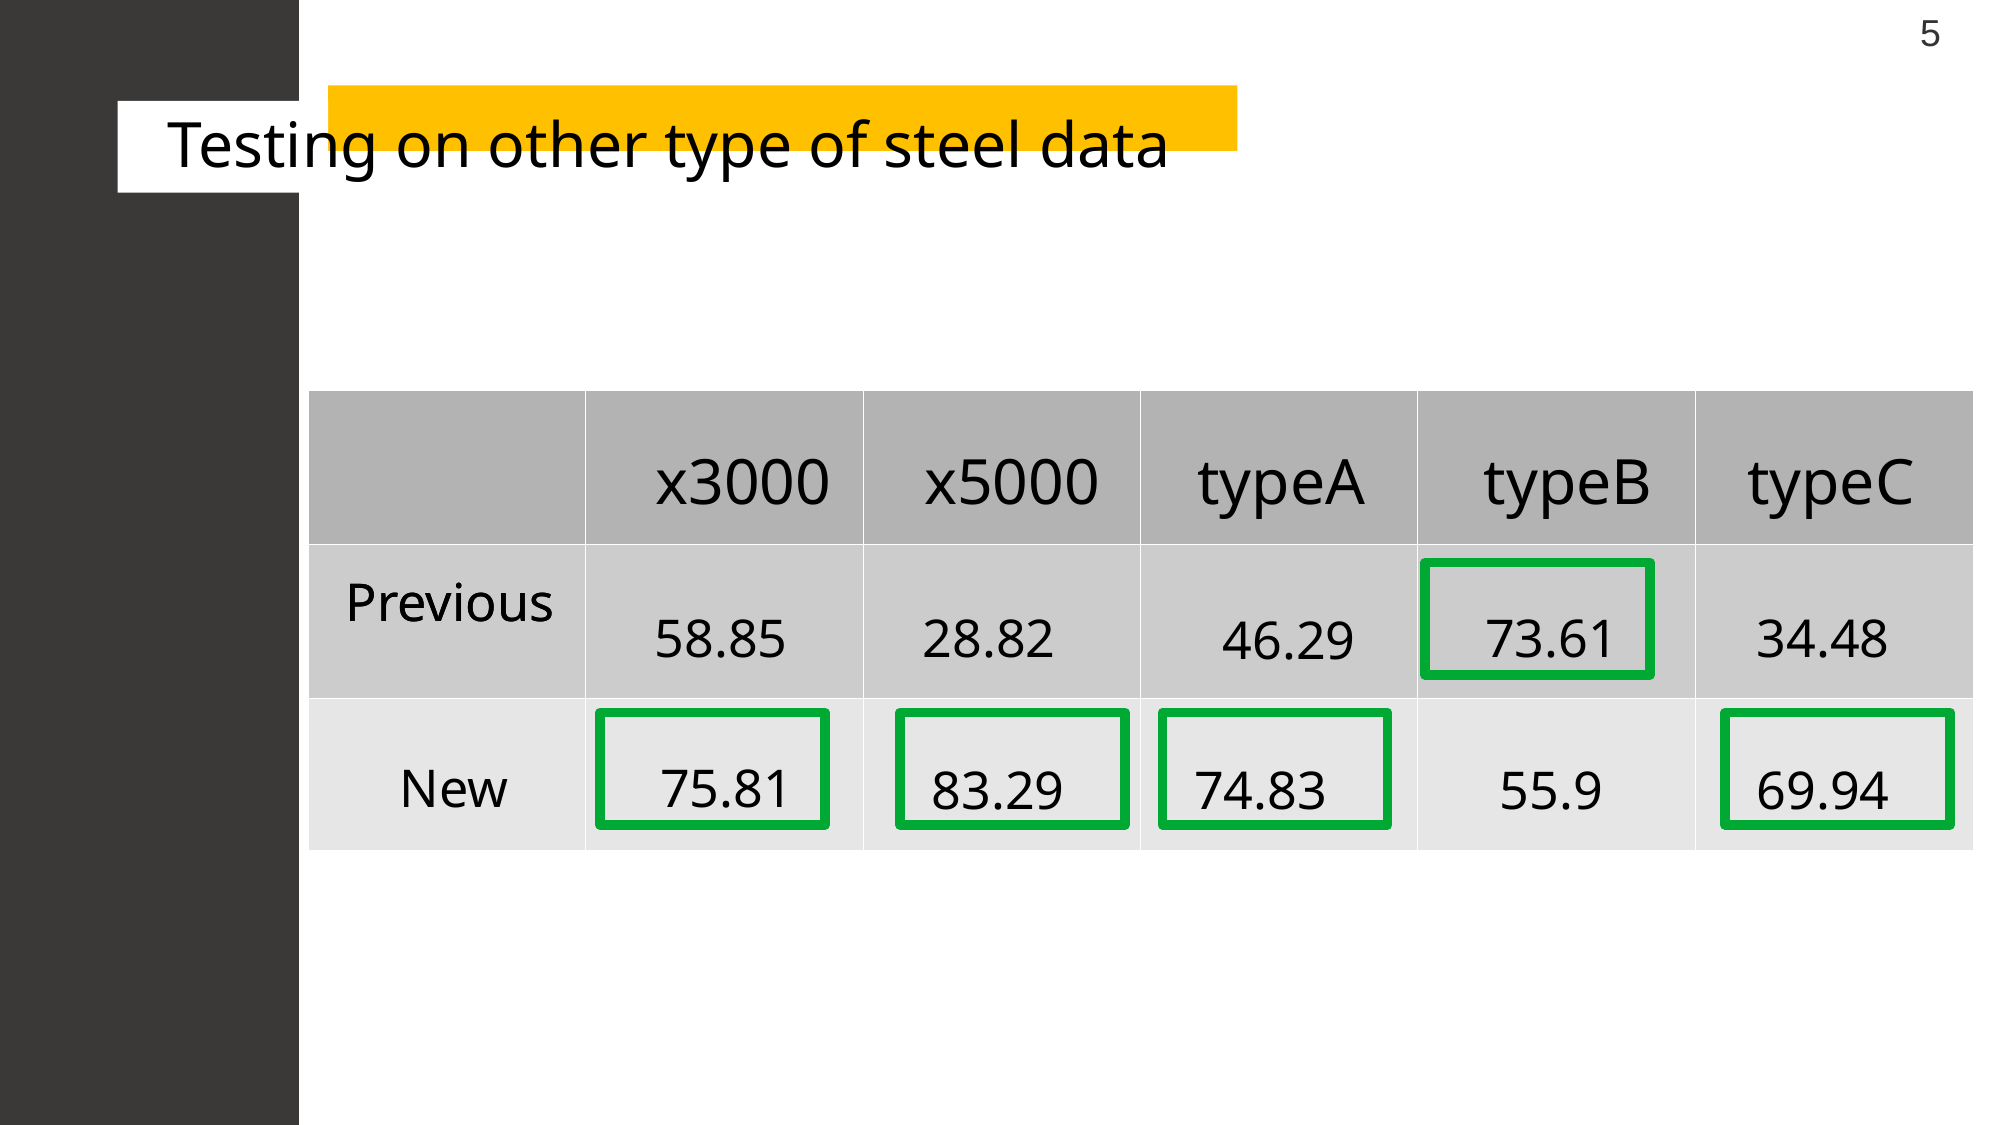

Testing on other type of steel data
| | | | | | |
| --- | --- | --- | --- | --- | --- |
| | | | | | |
| | | | | | |
x3000
x5000
typeA
typeB
typeC
Previous
Previous
58.85
28.82
73.61
34.48
46.29
New
75.81
83.29
74.83
55.9
69.94